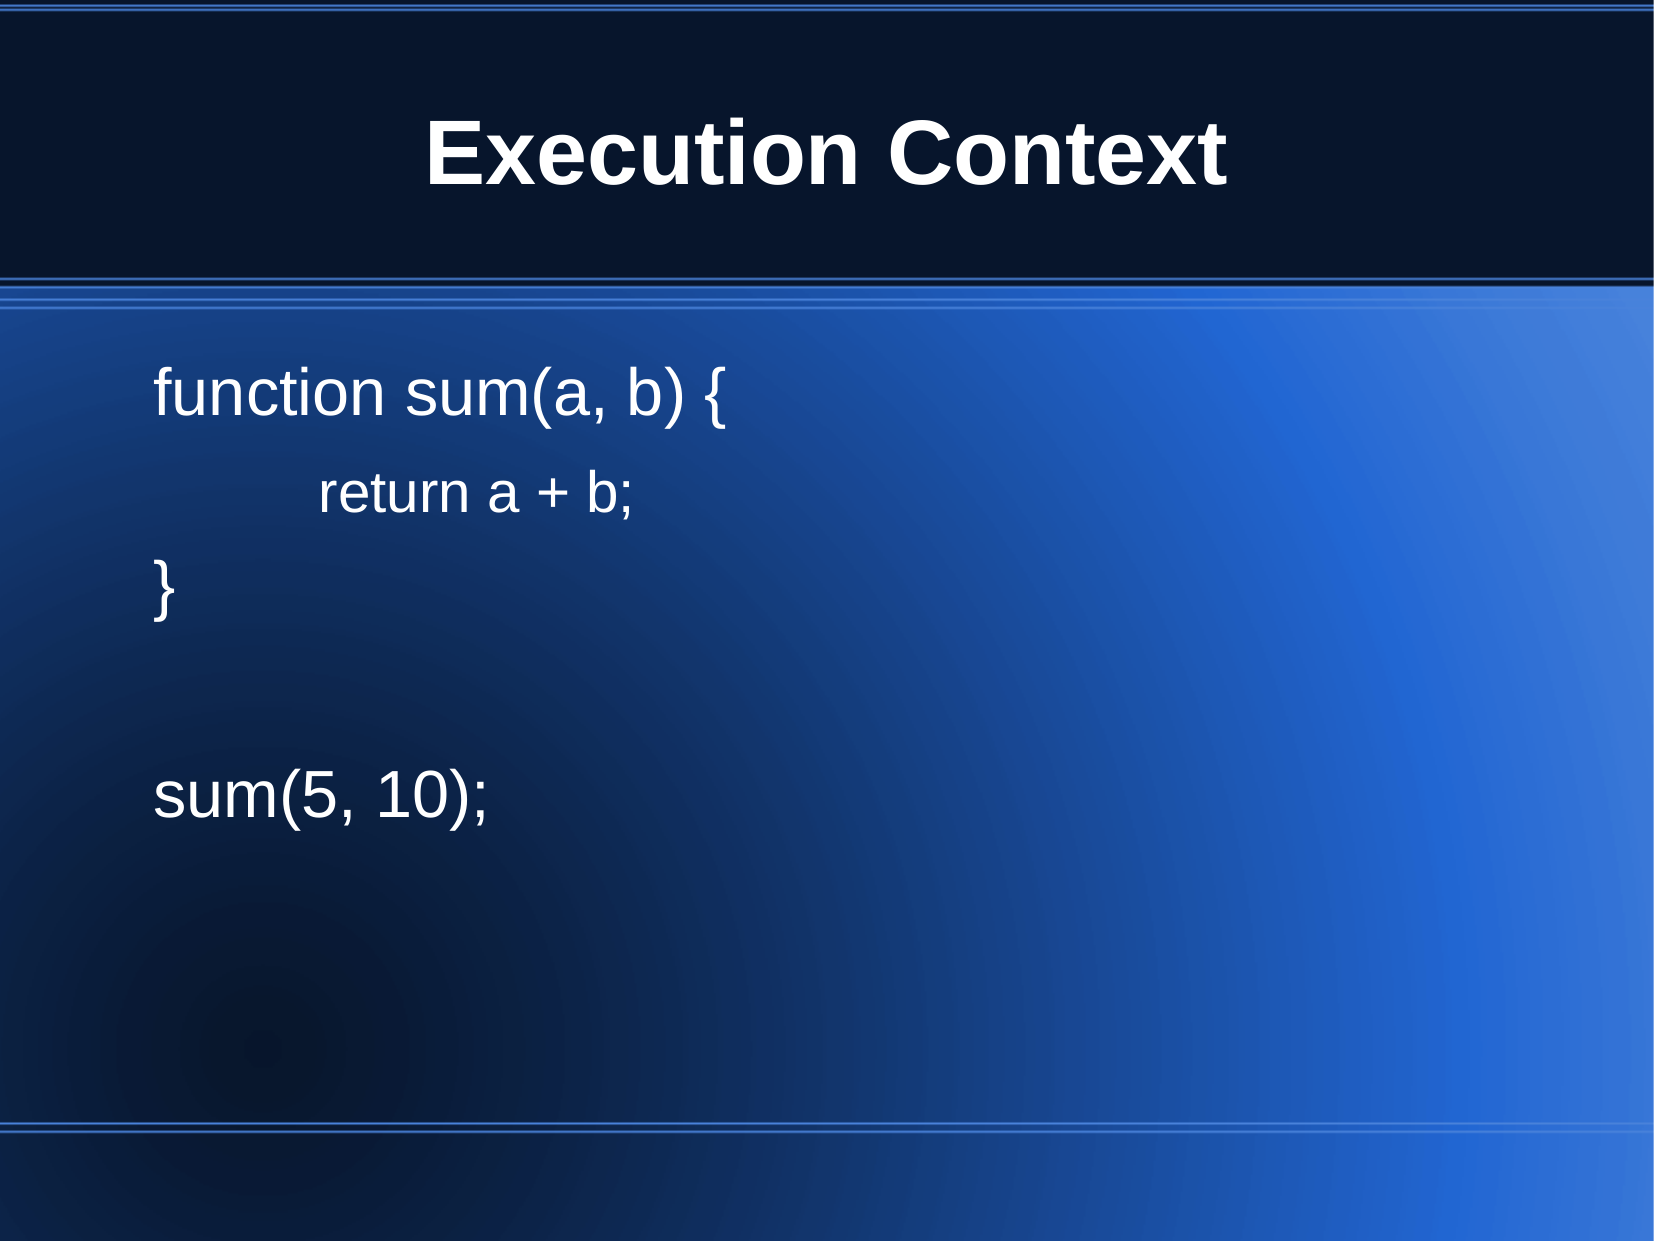

# Execution Context
function sum(a, b) {
return a + b;
}
sum(5, 10);